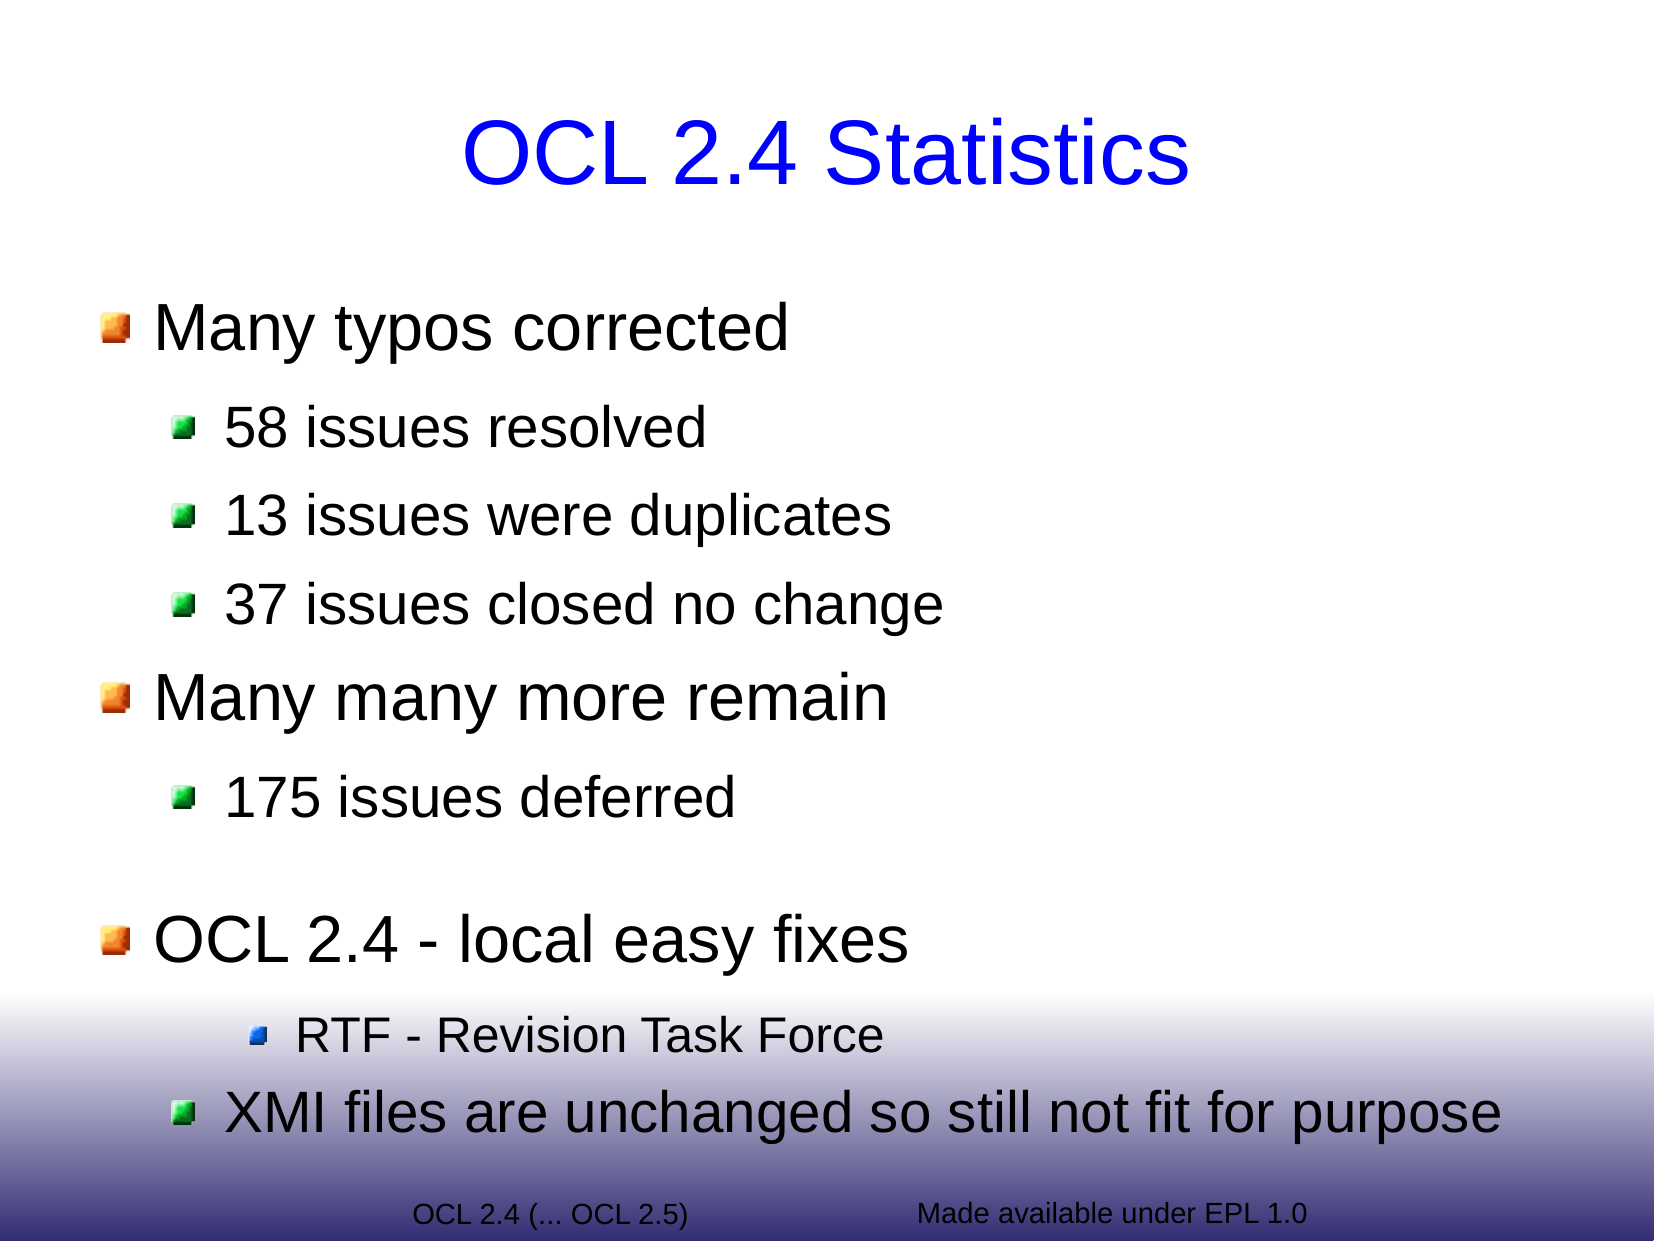

# OCL 2.4 Statistics
Many typos corrected
58 issues resolved
13 issues were duplicates
37 issues closed no change
Many many more remain
175 issues deferred
OCL 2.4 - local easy fixes
RTF - Revision Task Force
XMI files are unchanged so still not fit for purpose
OCL 2.4 (... OCL 2.5)